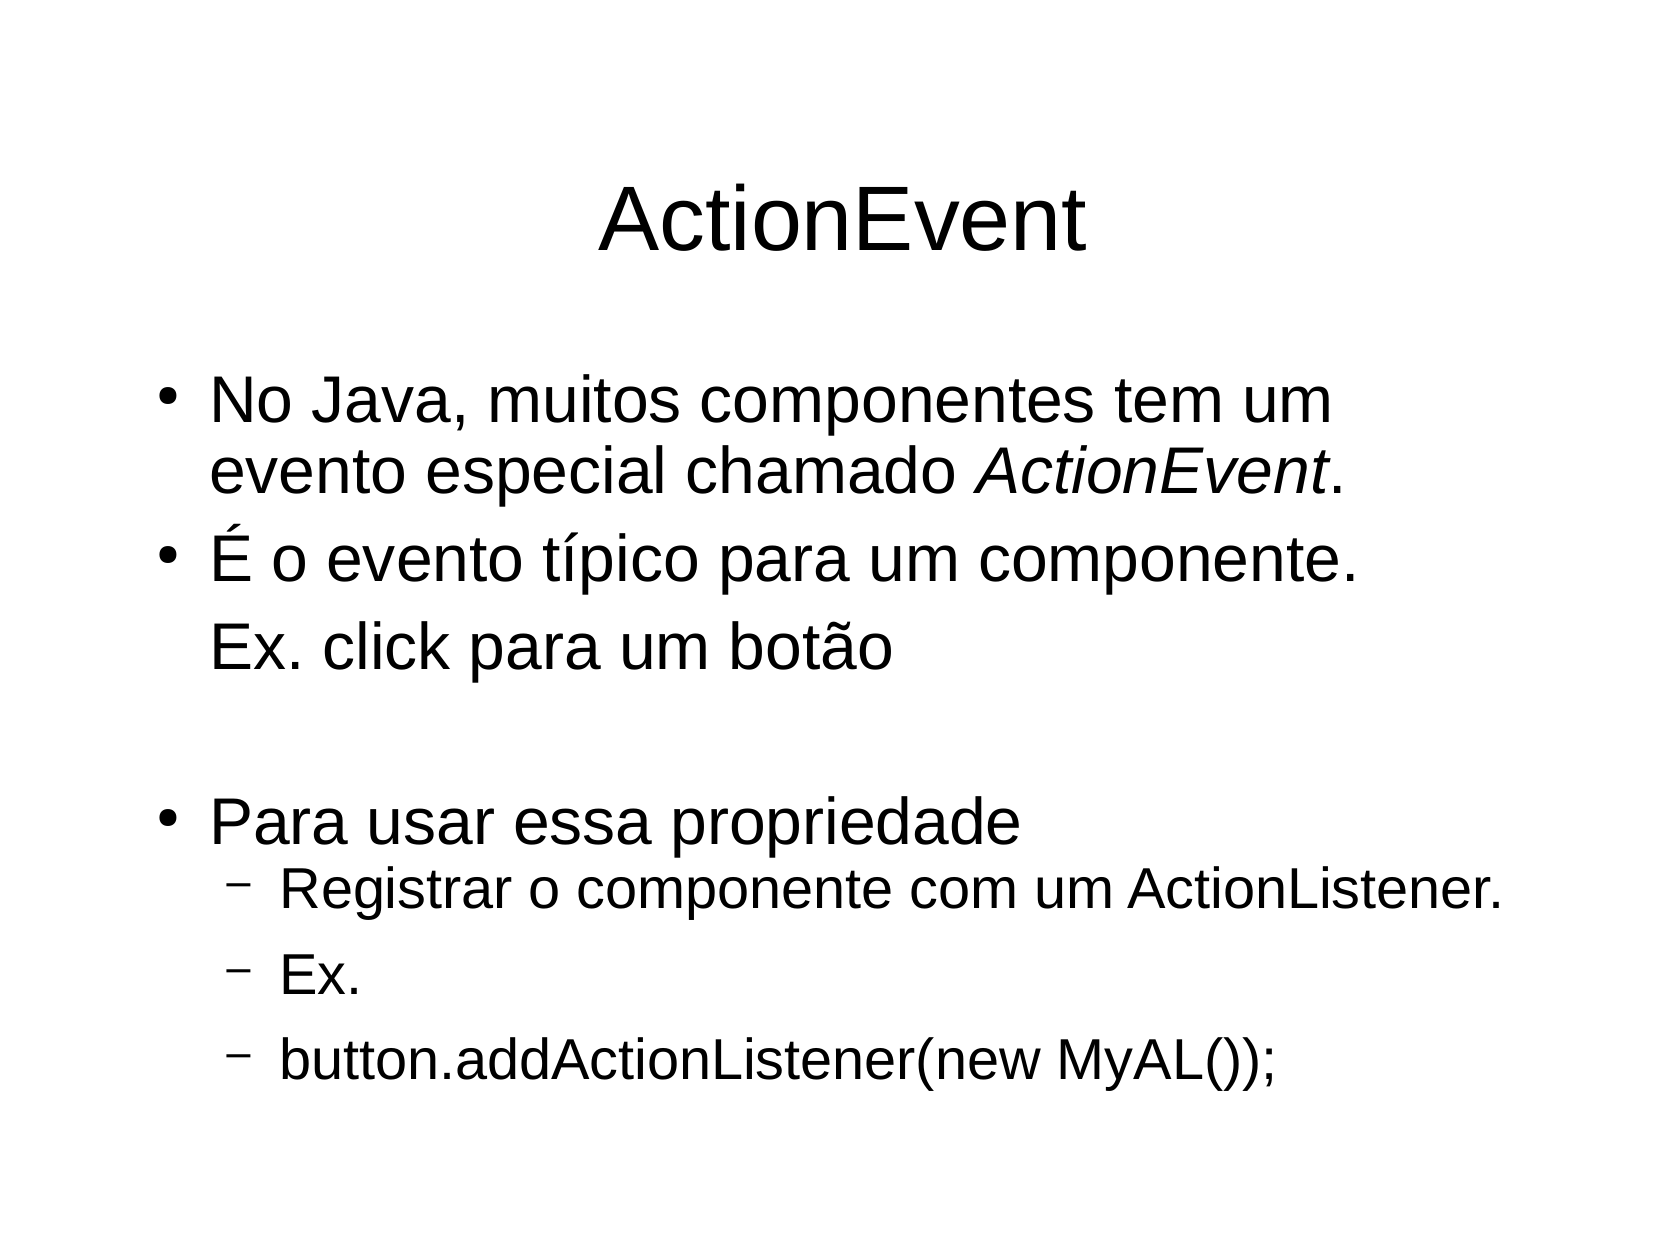

# ActionEvent
No Java, muitos componentes tem um evento especial chamado ActionEvent.
É o evento típico para um componente.
Ex. click para um botão
Para usar essa propriedade
Registrar o componente com um ActionListener.
Ex.
button.addActionListener(new MyAL());